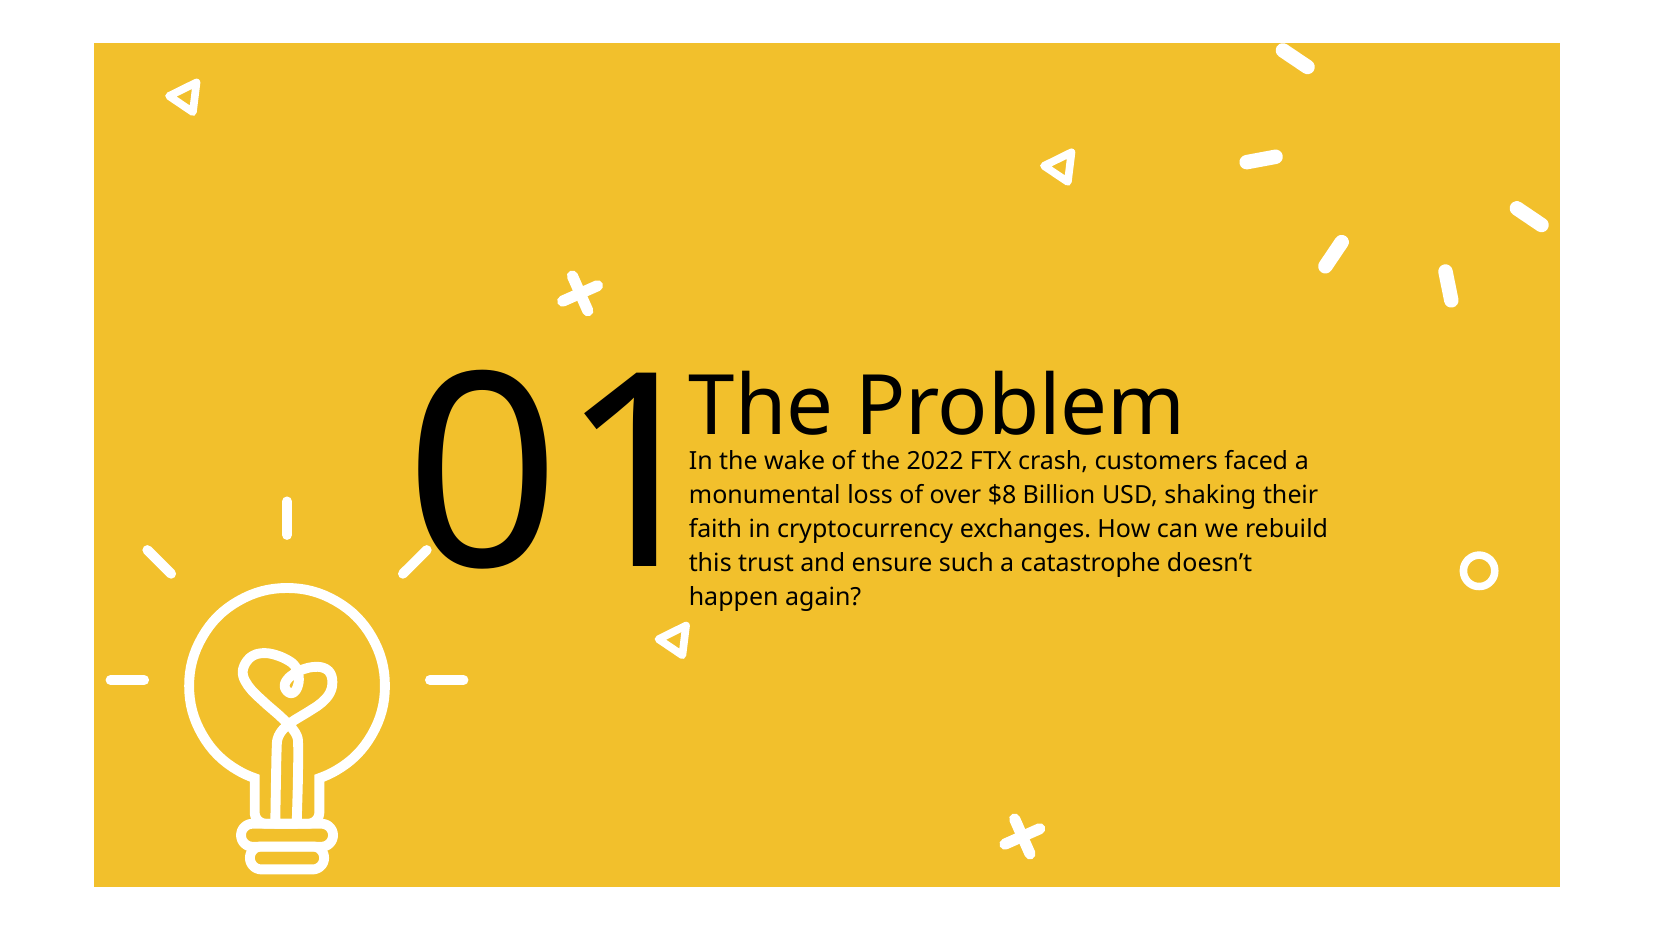

01
# The Problem
In the wake of the 2022 FTX crash, customers faced a monumental loss of over $8 Billion USD, shaking their faith in cryptocurrency exchanges. How can we rebuild this trust and ensure such a catastrophe doesn’t happen again?